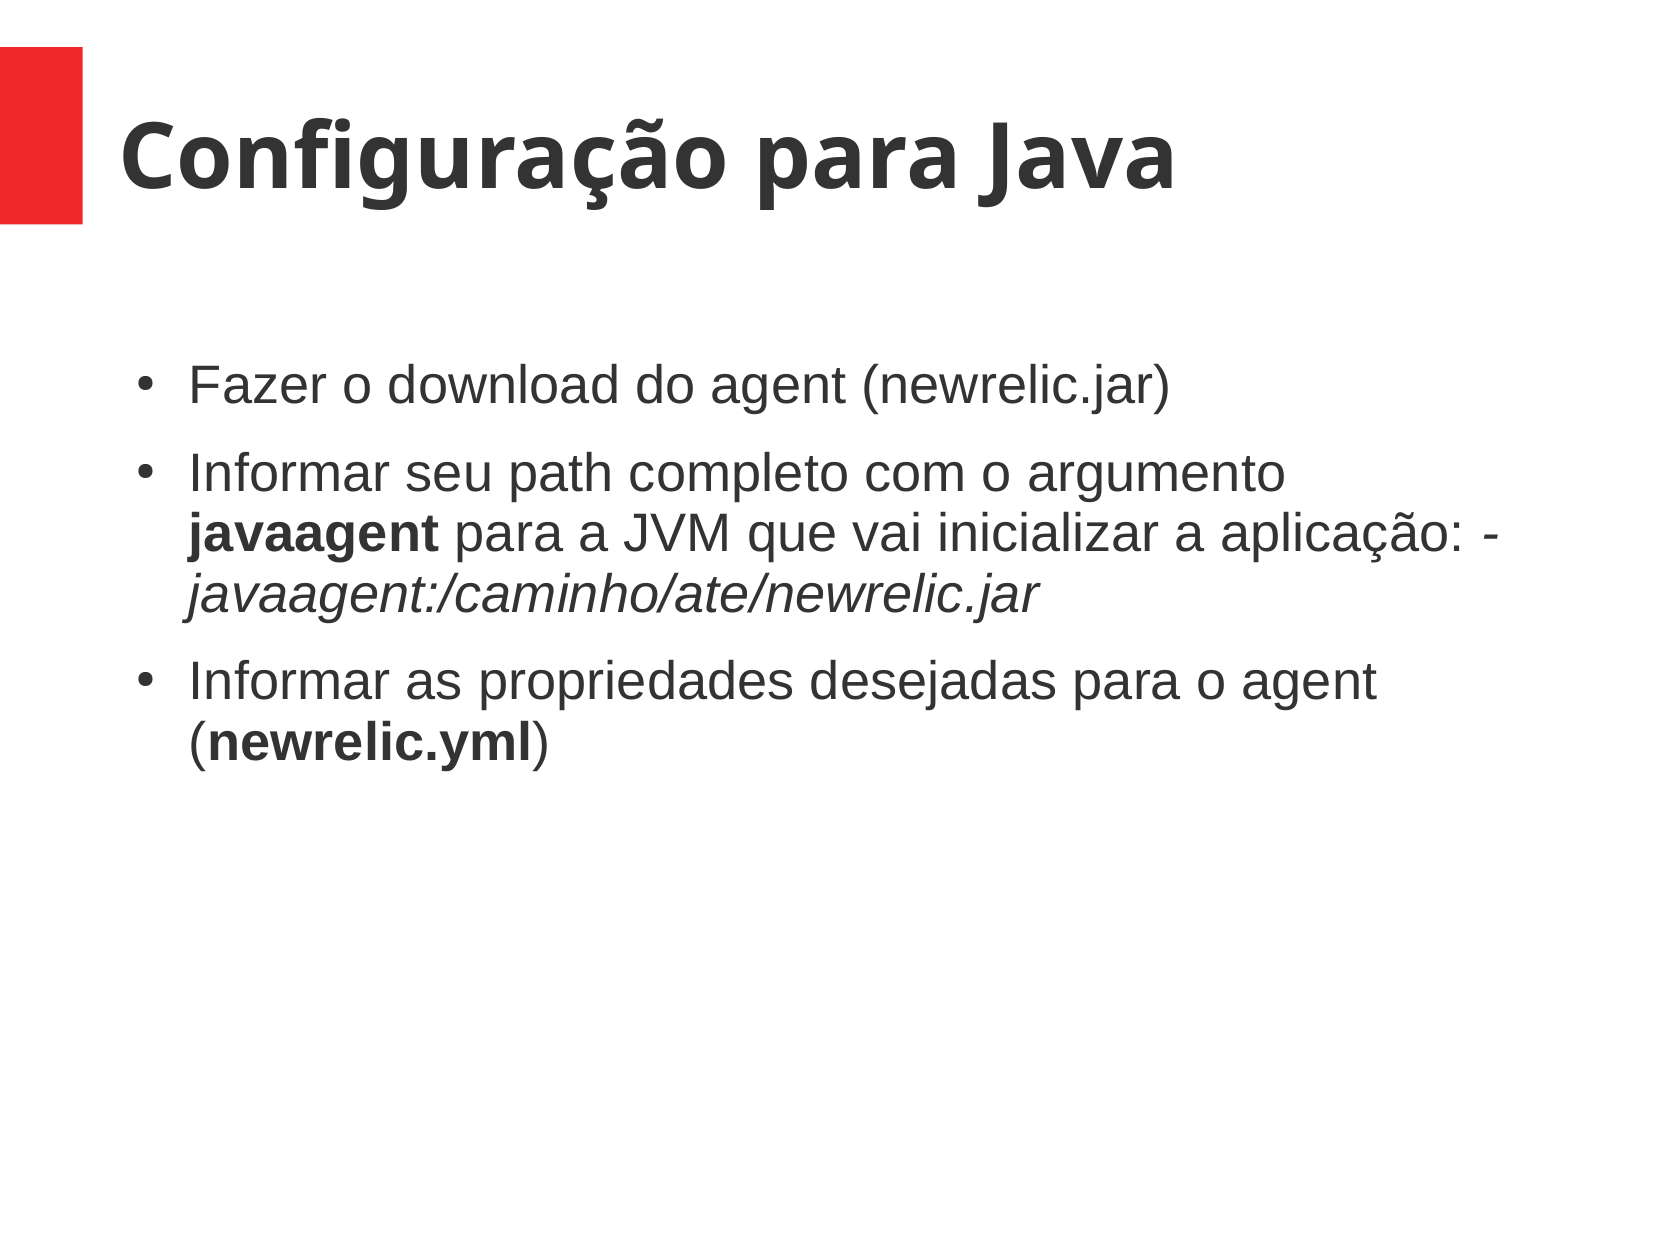

# Configuração para Java
Fazer o download do agent (newrelic.jar)
Informar seu path completo com o argumento javaagent para a JVM que vai inicializar a aplicação: -javaagent:/caminho/ate/newrelic.jar
Informar as propriedades desejadas para o agent (newrelic.yml)